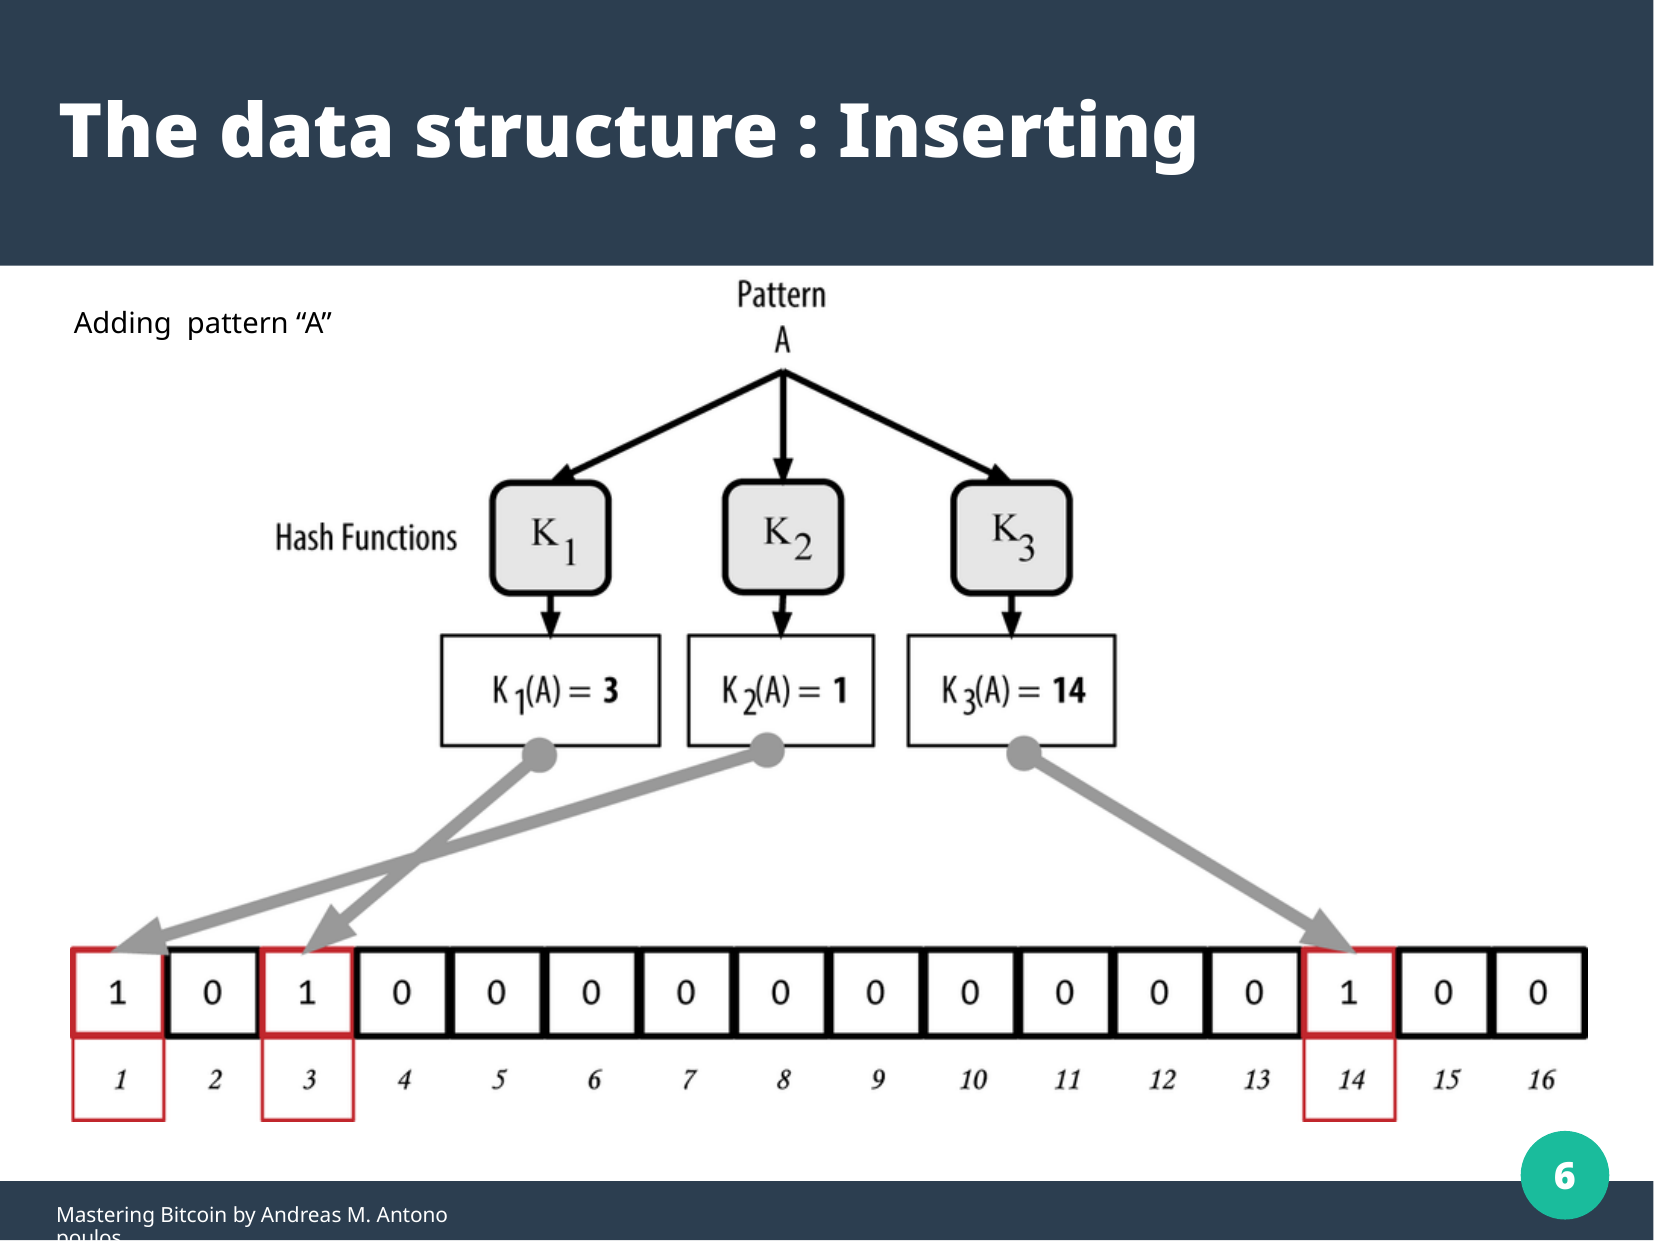

# The data structure : Inserting
Adding pattern “A”
6
Mastering Bitcoin by Andreas M. Antonopoulos